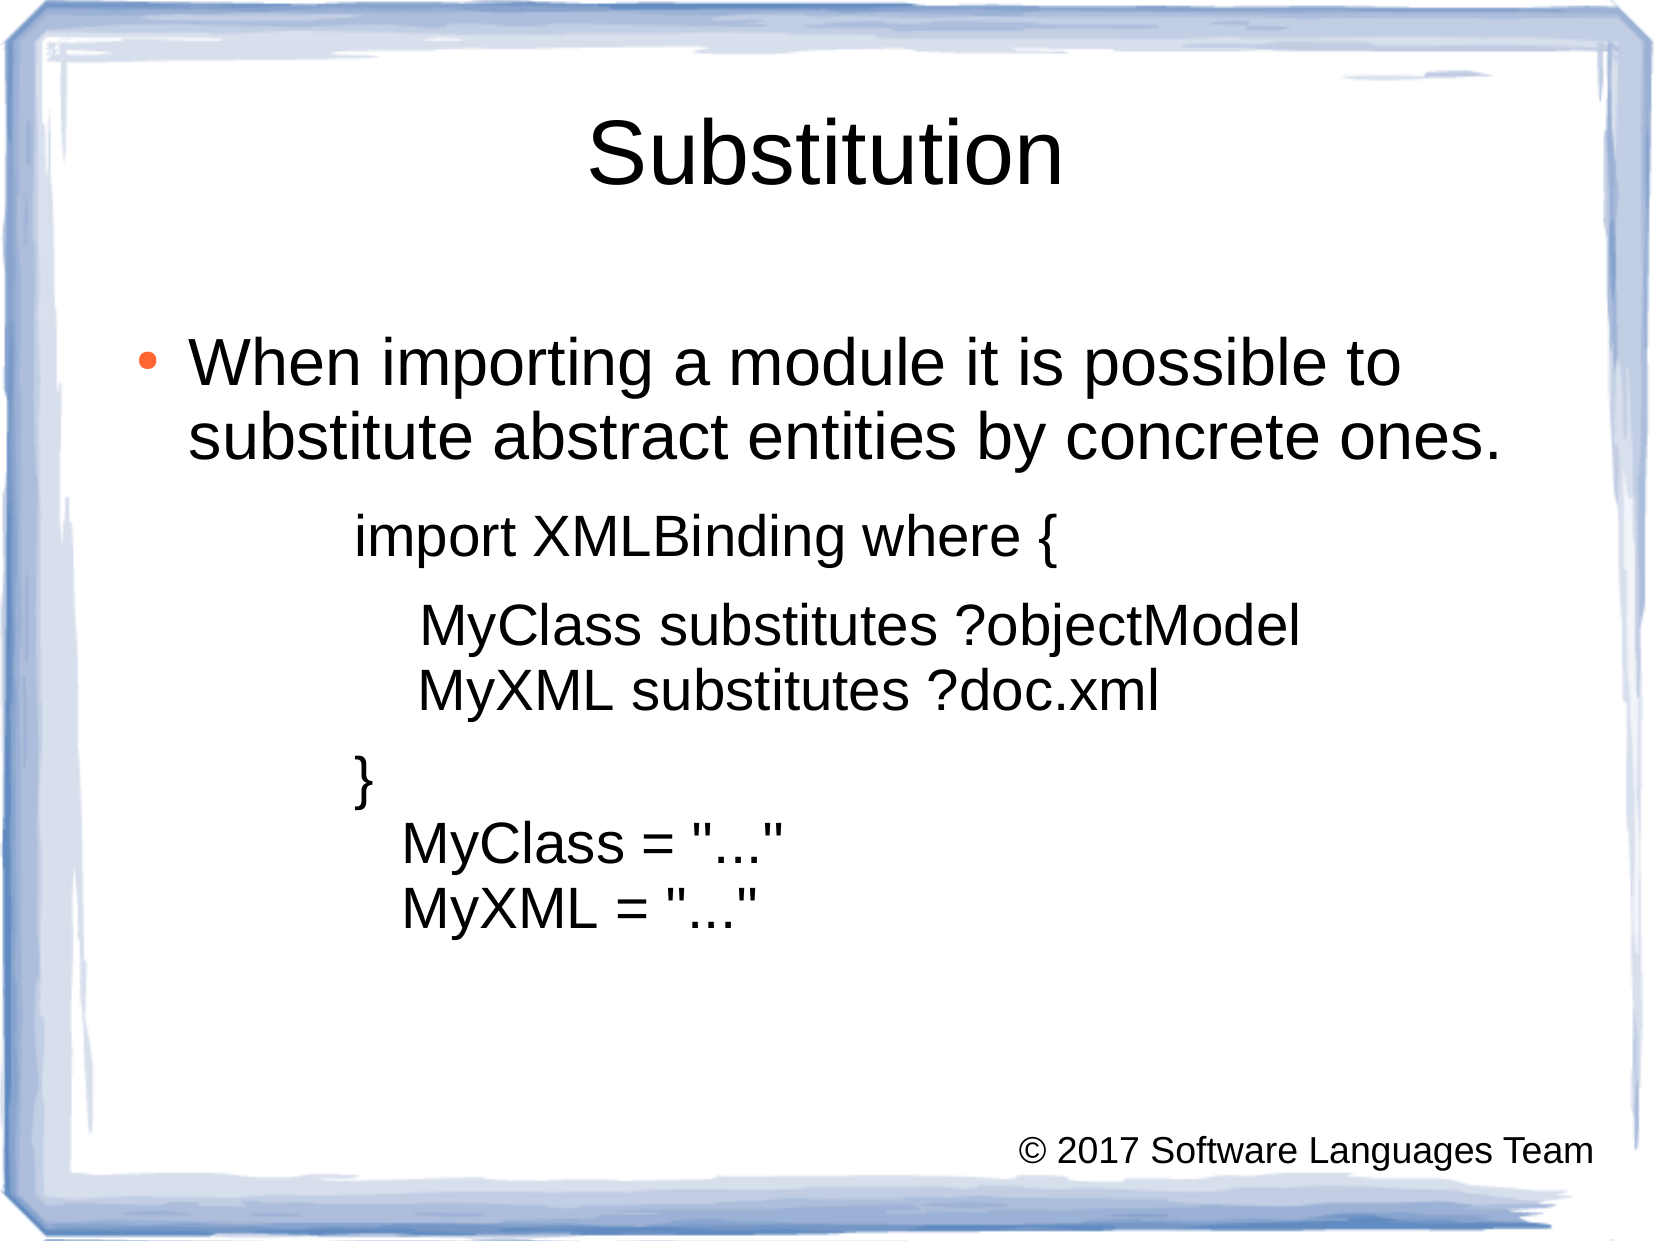

# Substitution
When importing a module it is possible to substitute abstract entities by concrete ones.
import XMLBinding where {
 MyClass substitutes ?objectModel
 MyXML substitutes ?doc.xml
}
MyClass = ''...''
MyXML = ''...''
© 2017 Software Languages Team